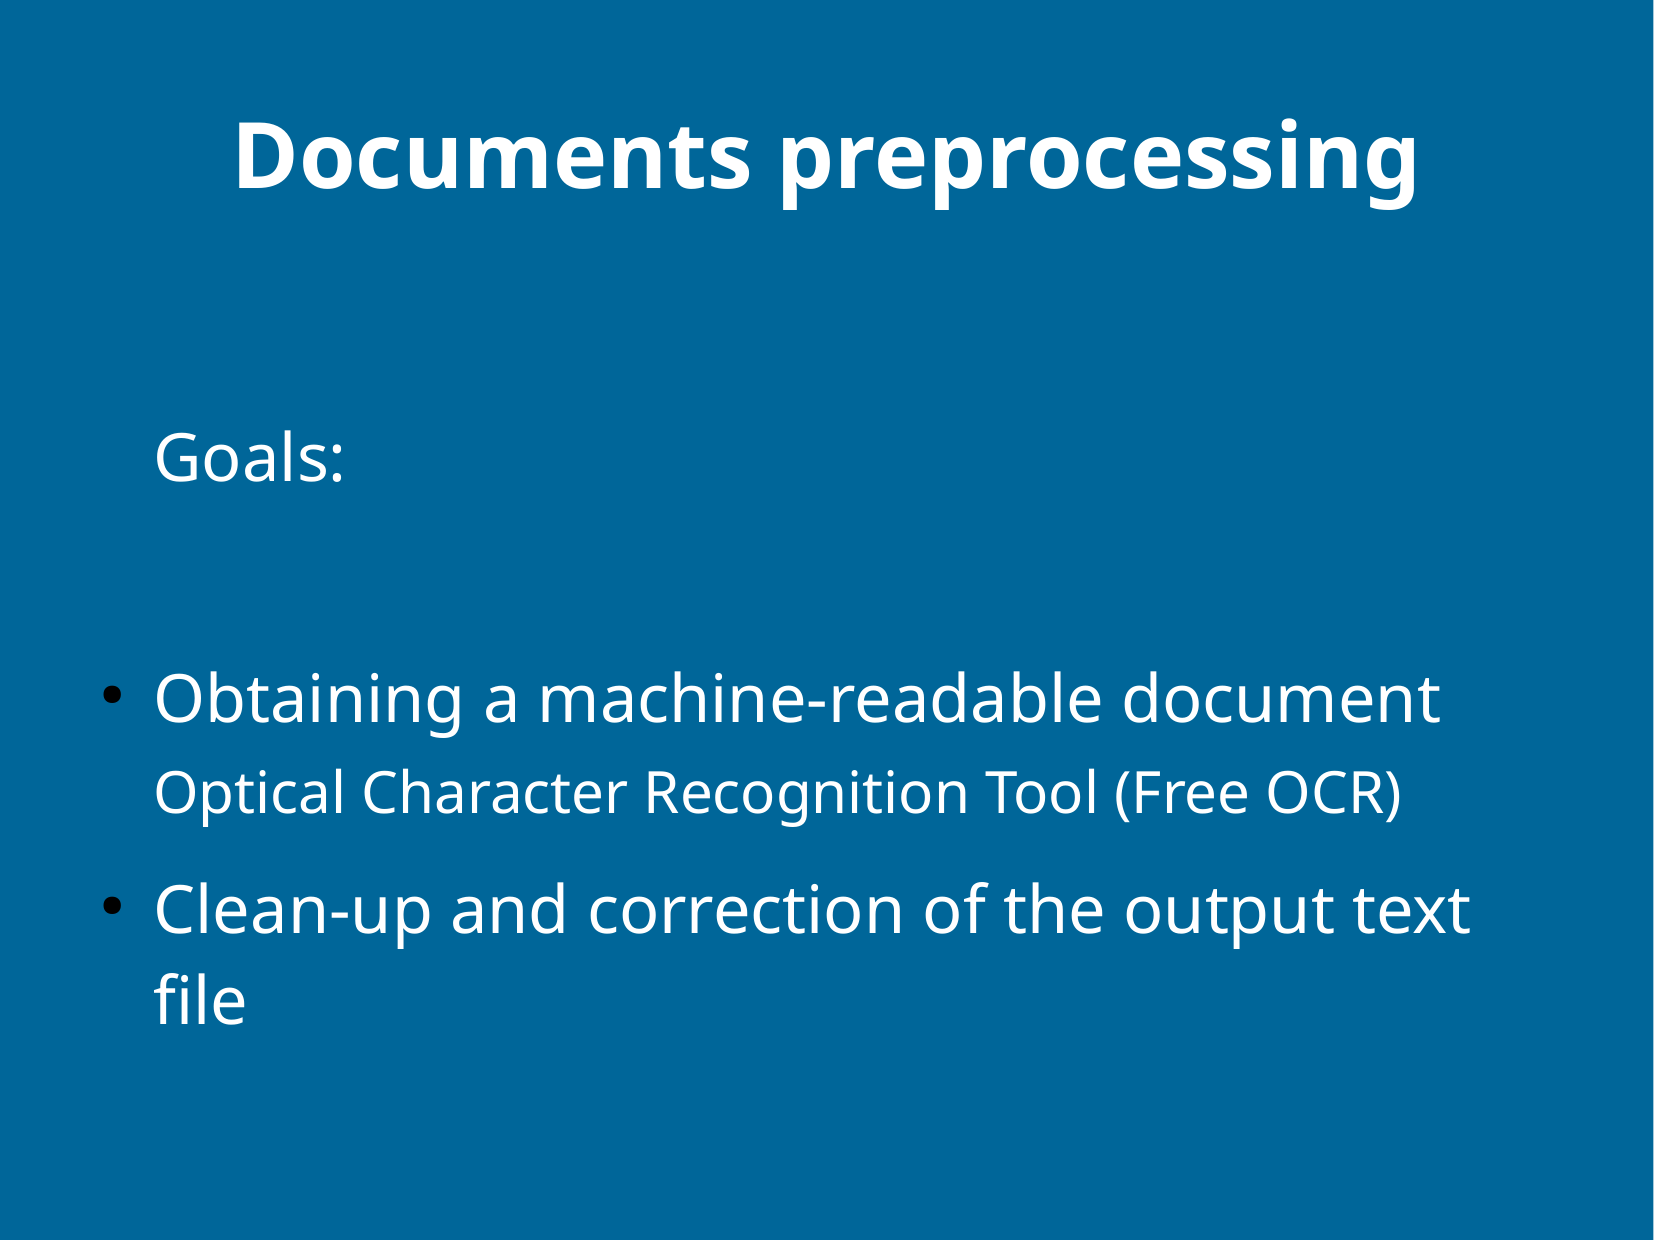

# Documents preprocessing
Goals:
Obtaining a machine-readable document
Optical Character Recognition Tool (Free OCR)
Clean-up and correction of the output text file